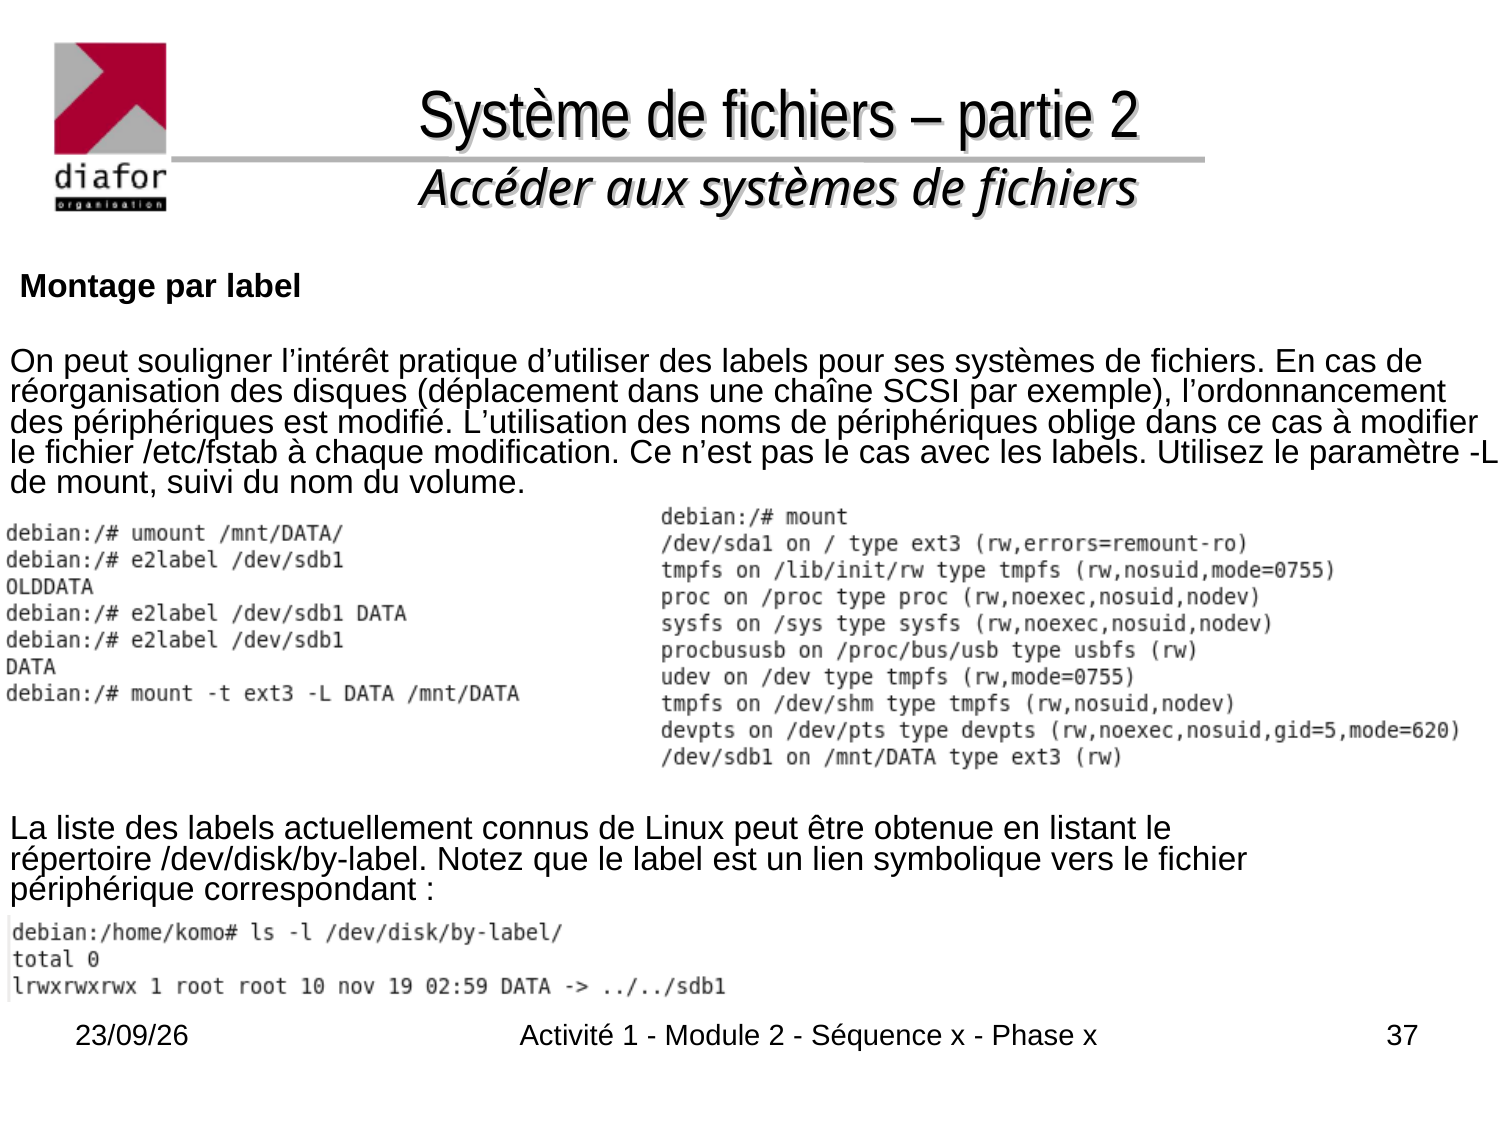

# Système de fichiers – partie 2 Accéder aux systèmes de fichiers
Montage par label
On peut souligner l’intérêt pratique d’utiliser des labels pour ses systèmes de fichiers. En cas de réorganisation des disques (déplacement dans une chaîne SCSI par exemple), l’ordonnancement des périphériques est modifié. L’utilisation des noms de périphériques oblige dans ce cas à modifier le fichier /etc/fstab à chaque modification. Ce n’est pas le cas avec les labels. Utilisez le paramètre -L de mount, suivi du nom du volume.
La liste des labels actuellement connus de Linux peut être obtenue en listant le répertoire /dev/disk/by-label. Notez que le label est un lien symbolique vers le fichier périphérique correspondant :
Activité 1 - Module 2 - Séquence x - Phase x
37